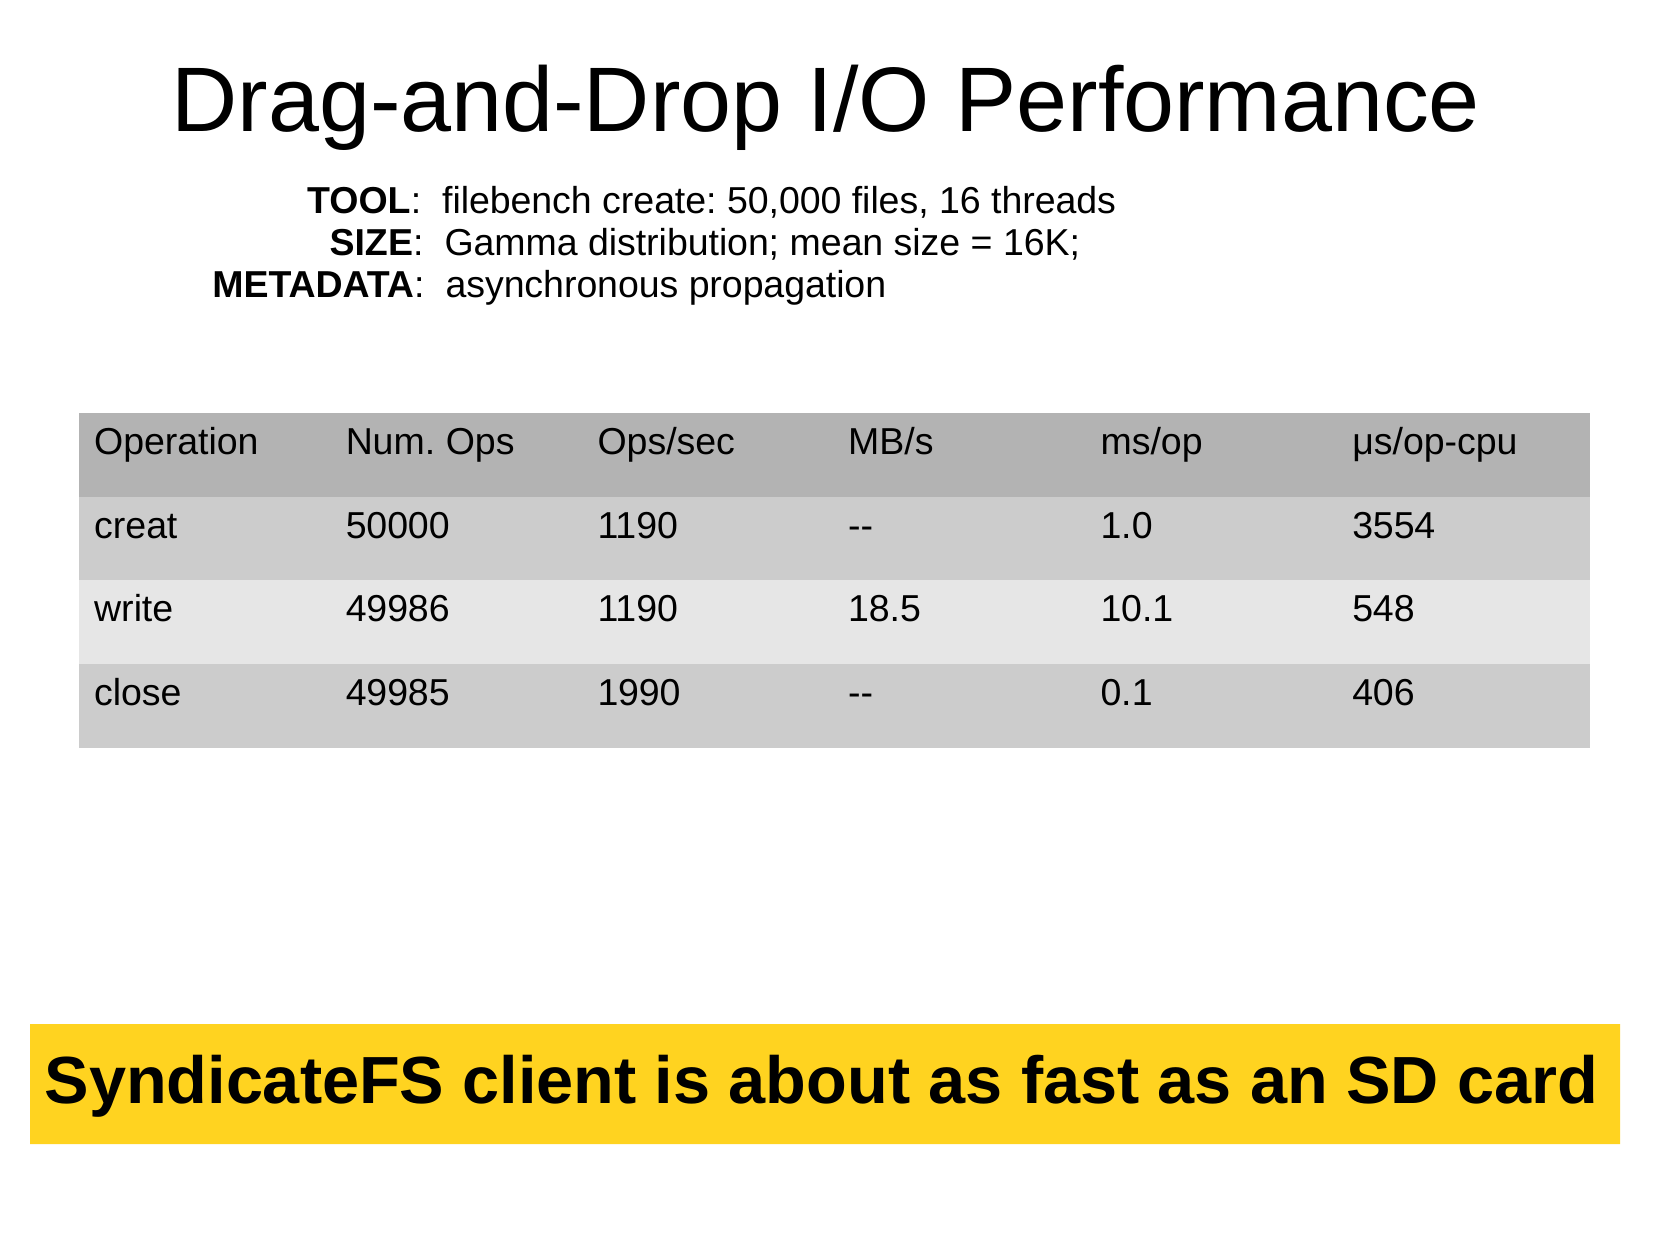

# Drag-and-Drop I/O Performance
 TOOL: filebench create: 50,000 files, 16 threads
	 SIZE: Gamma distribution; mean size = 16K;
METADATA: asynchronous propagation
| Operation | Num. Ops | Ops/sec | MB/s | ms/op | μs/op-cpu |
| --- | --- | --- | --- | --- | --- |
| creat | 50000 | 1190 | -- | 1.0 | 3554 |
| write | 49986 | 1190 | 18.5 | 10.1 | 548 |
| close | 49985 | 1990 | -- | 0.1 | 406 |
SyndicateFS client is about as fast as an SD card